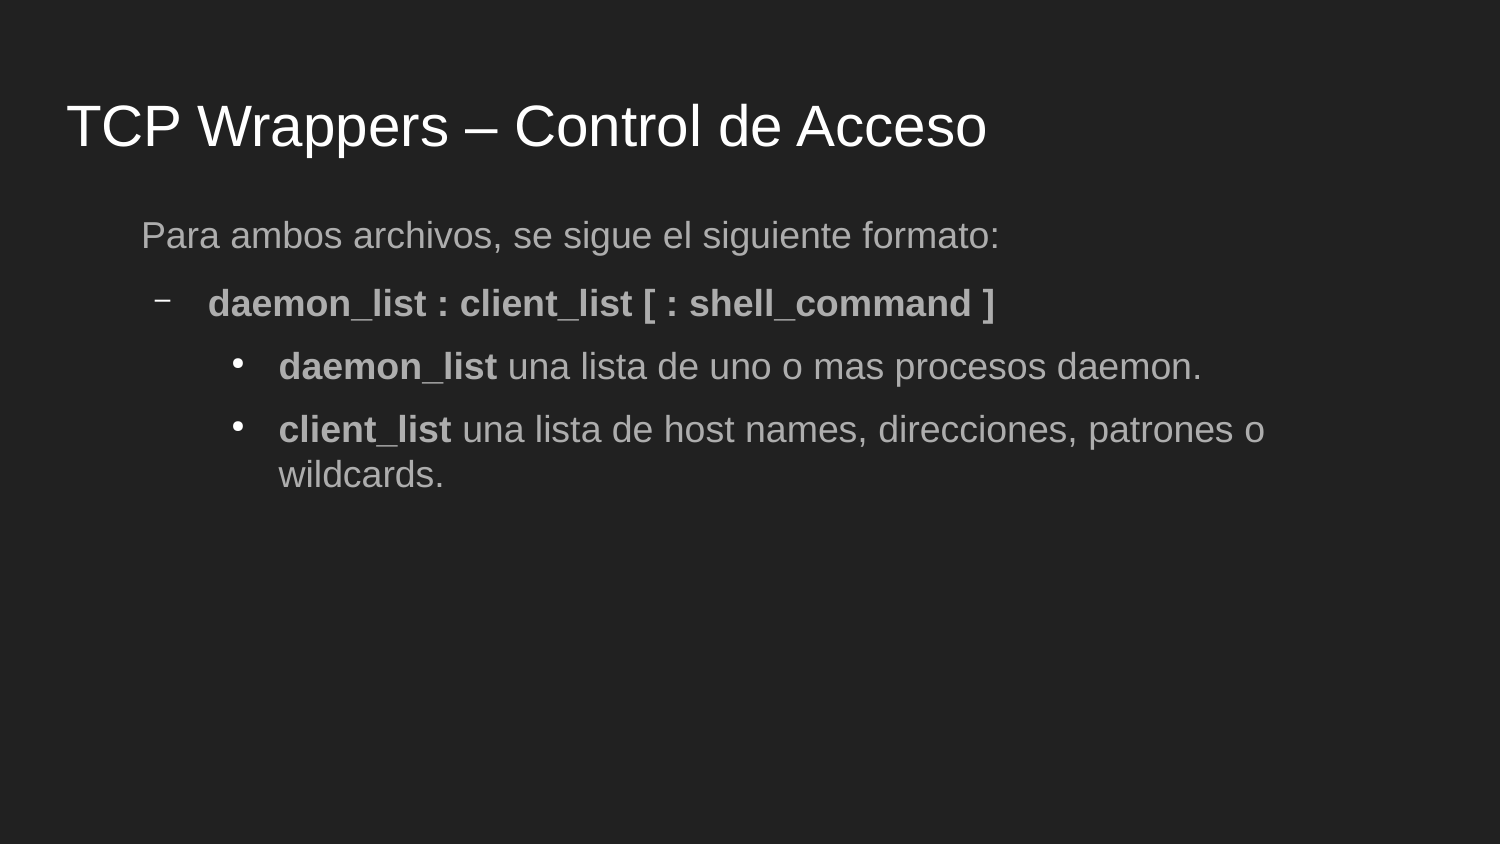

# TCP Wrappers – Control de Acceso
Para ambos archivos, se sigue el siguiente formato:
daemon_list : client_list [ : shell_command ]
daemon_list una lista de uno o mas procesos daemon.
client_list una lista de host names, direcciones, patrones o wildcards.